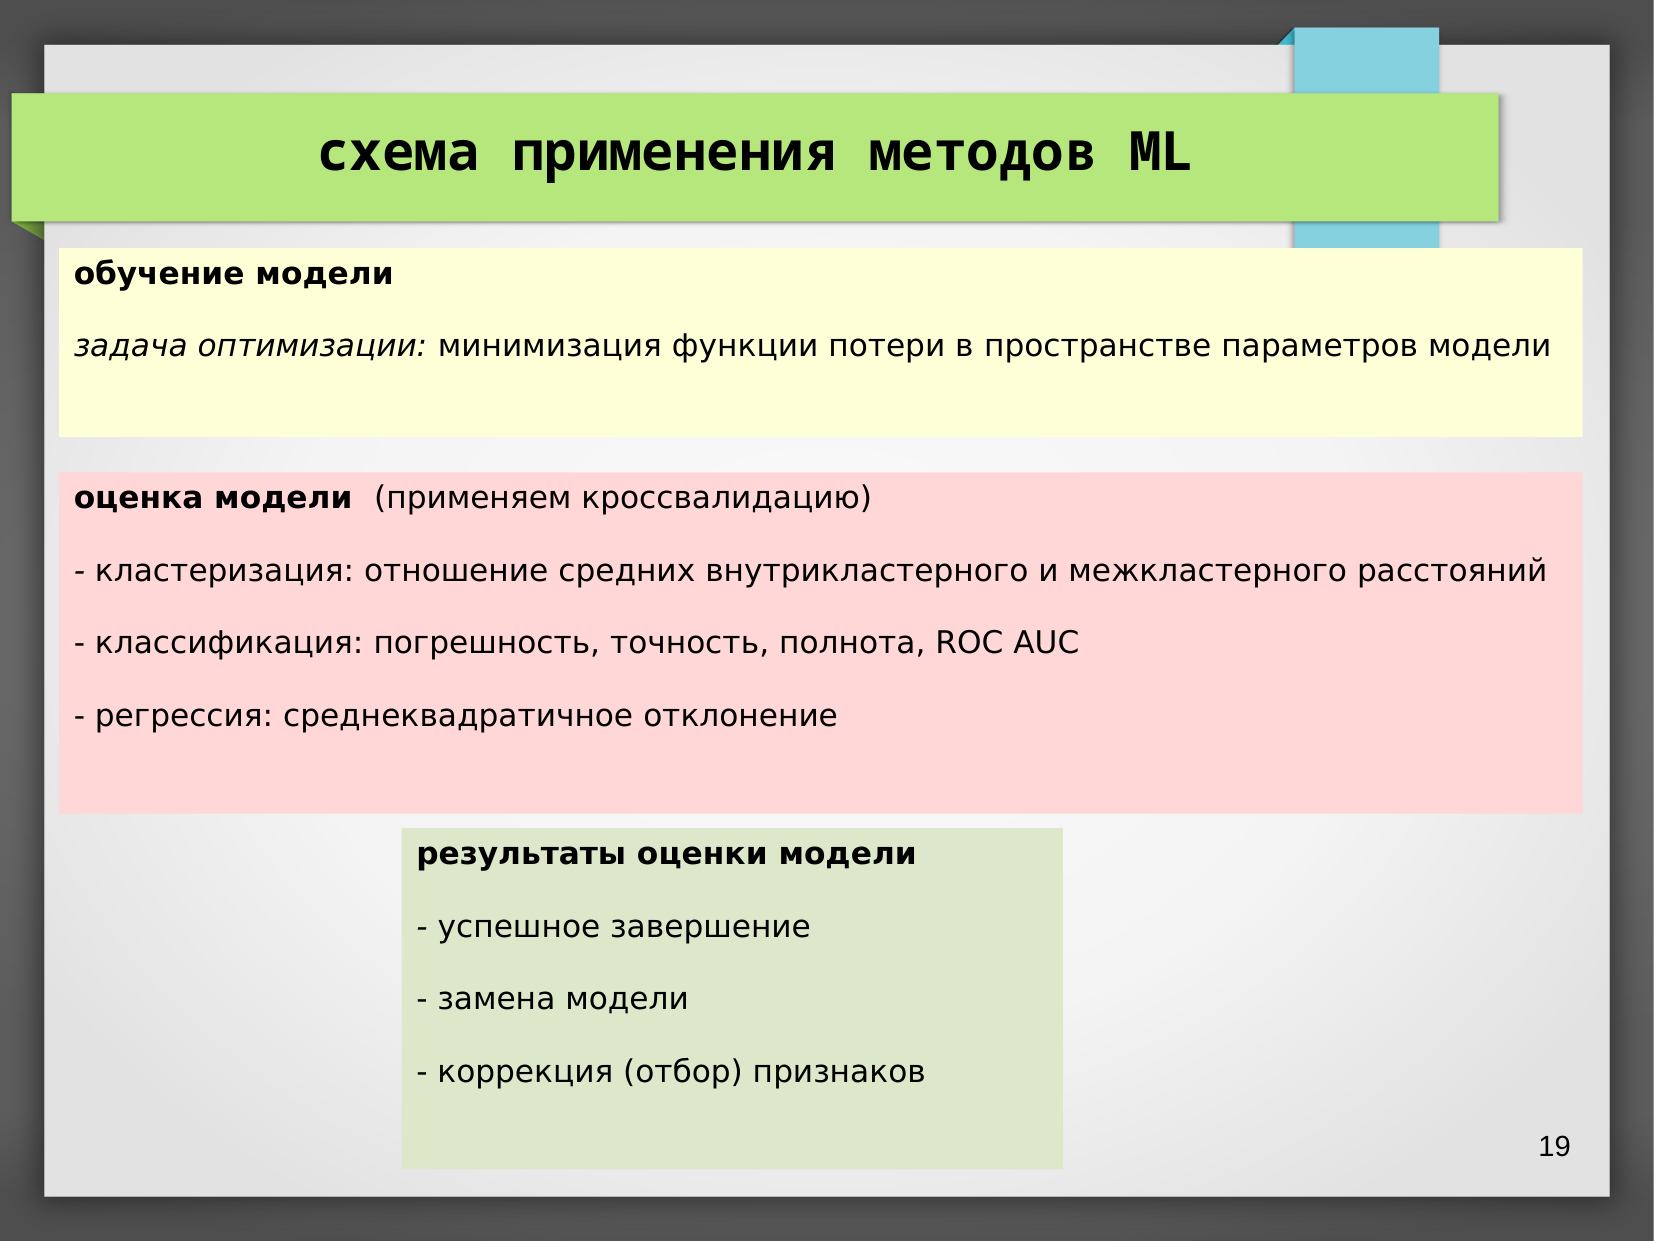

# схема применения методов ML
обучение модели
задача оптимизации: минимизация функции потери в пространстве параметров модели
оценка модели (применяем кроссвалидацию)
- кластеризация: отношение средних внутрикластерного и межкластерного расстояний
- классификация: погрешность, точность, полнота, ROC AUC
- регрессия: среднеквадратичное отклонение
результаты оценки модели
- успешное завершение
- замена модели
- коррекция (отбор) признаков
19